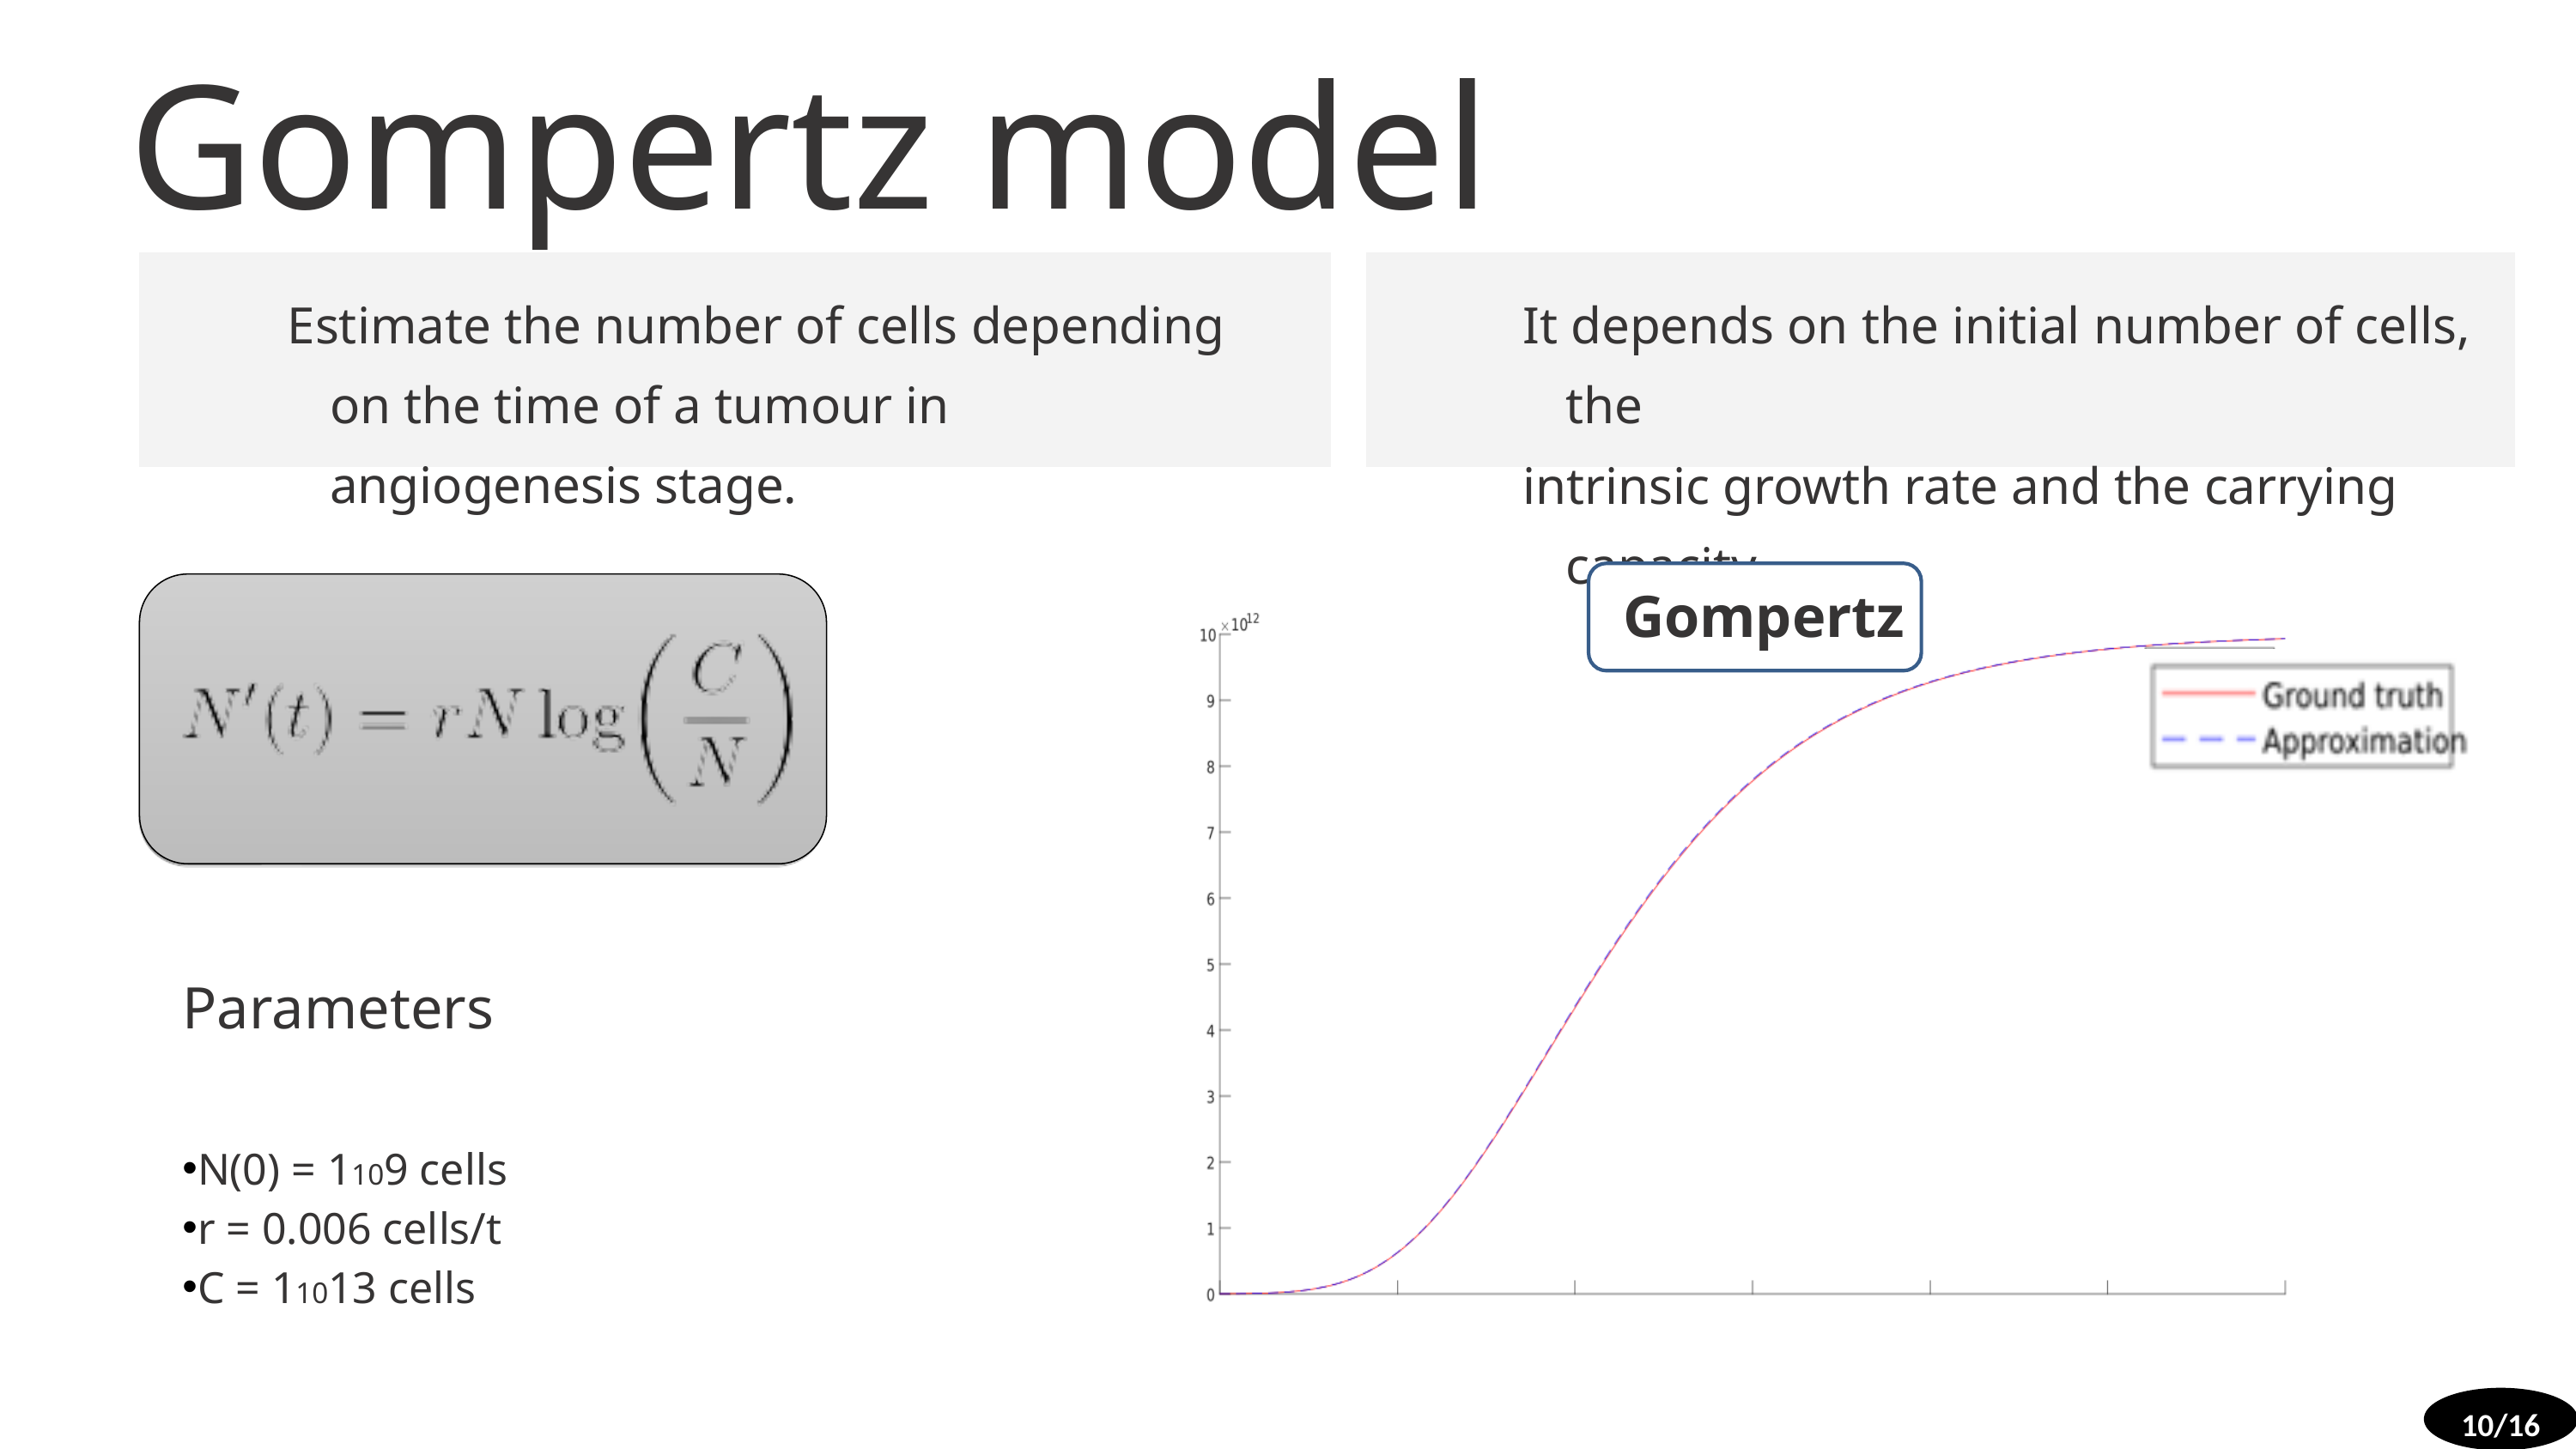

Gompertz model
Estimate the number of cells depending on the time of a tumour in angiogenesis stage.
It depends on the initial number of cells, the
intrinsic growth rate and the carrying capacity.
Gompertz
Parameters
N(0) = 1109 cells
r = 0.006 cells/t
C = 11013 cells
10/16